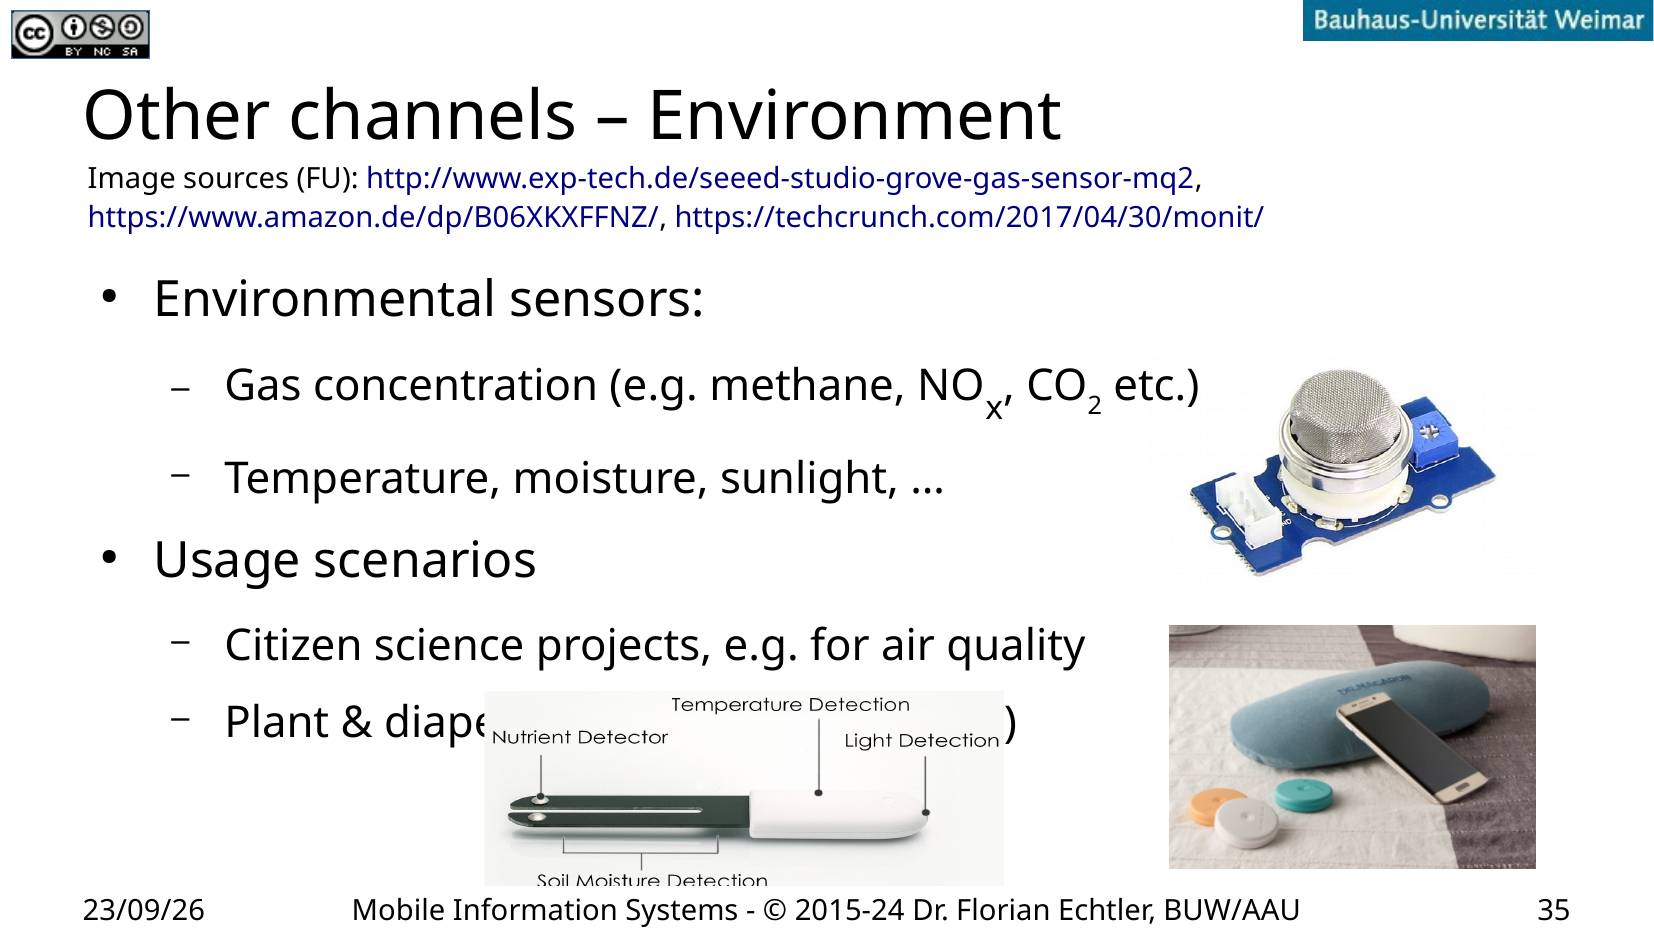

# Other channels – Environment
Image sources (FU): http://www.exp-tech.de/seeed-studio-grove-gas-sensor-mq2, https://www.amazon.de/dp/B06XKXFFNZ/, https://techcrunch.com/2017/04/30/monit/
Environmental sensors:
Gas concentration (e.g. methane, NOx, CO2 etc.)
Temperature, moisture, sunlight, …
Usage scenarios
Citizen science projects, e.g. for air quality
Plant & diaper monitoring (seriously :-)
Mobile Information Systems - © 2015-24 Dr. Florian Echtler, BUW/AAU
35